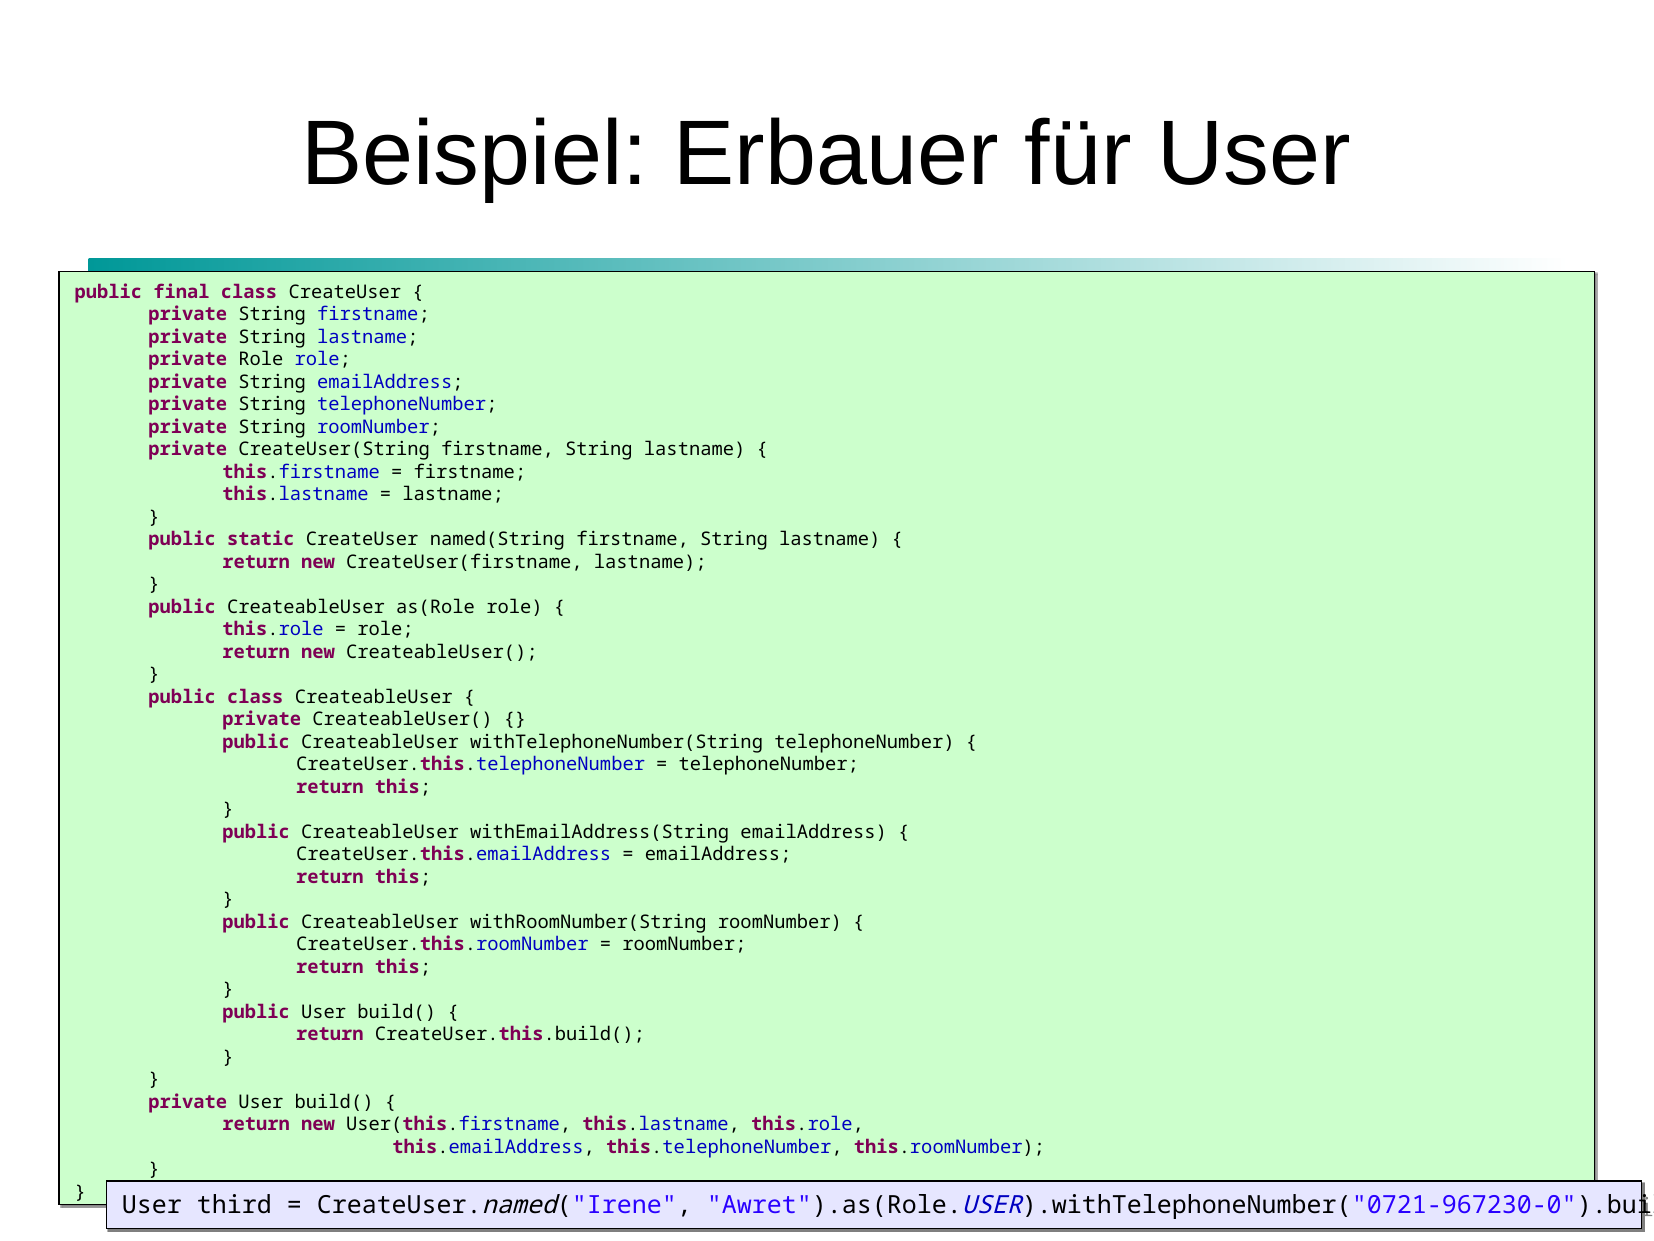

# Beispiel: Erbauer für User
public final class CreateUser {
	private String firstname;
	private String lastname;
	private Role role;
	private String emailAddress;
	private String telephoneNumber;
	private String roomNumber;
	private CreateUser(String firstname, String lastname) {
		this.firstname = firstname;
		this.lastname = lastname;
	}
	public static CreateUser named(String firstname, String lastname) {
		return new CreateUser(firstname, lastname);
	}
	public CreateableUser as(Role role) {
		this.role = role;
		return new CreateableUser();
	}
	public class CreateableUser {
		private CreateableUser() {}
		public CreateableUser withTelephoneNumber(String telephoneNumber) {
			CreateUser.this.telephoneNumber = telephoneNumber;
			return this;
		}
		public CreateableUser withEmailAddress(String emailAddress) {
			CreateUser.this.emailAddress = emailAddress;
			return this;
		}
		public CreateableUser withRoomNumber(String roomNumber) {
			CreateUser.this.roomNumber = roomNumber;
			return this;
		}
		public User build() {
			return CreateUser.this.build();
		}
	}
	private User build() {
		return new User(this.firstname, this.lastname, this.role,
				 this.emailAddress, this.telephoneNumber, this.roomNumber);
	}
}
User third = CreateUser.named("Irene", "Awret").as(Role.USER).withTelephoneNumber("0721-967230-0").build();